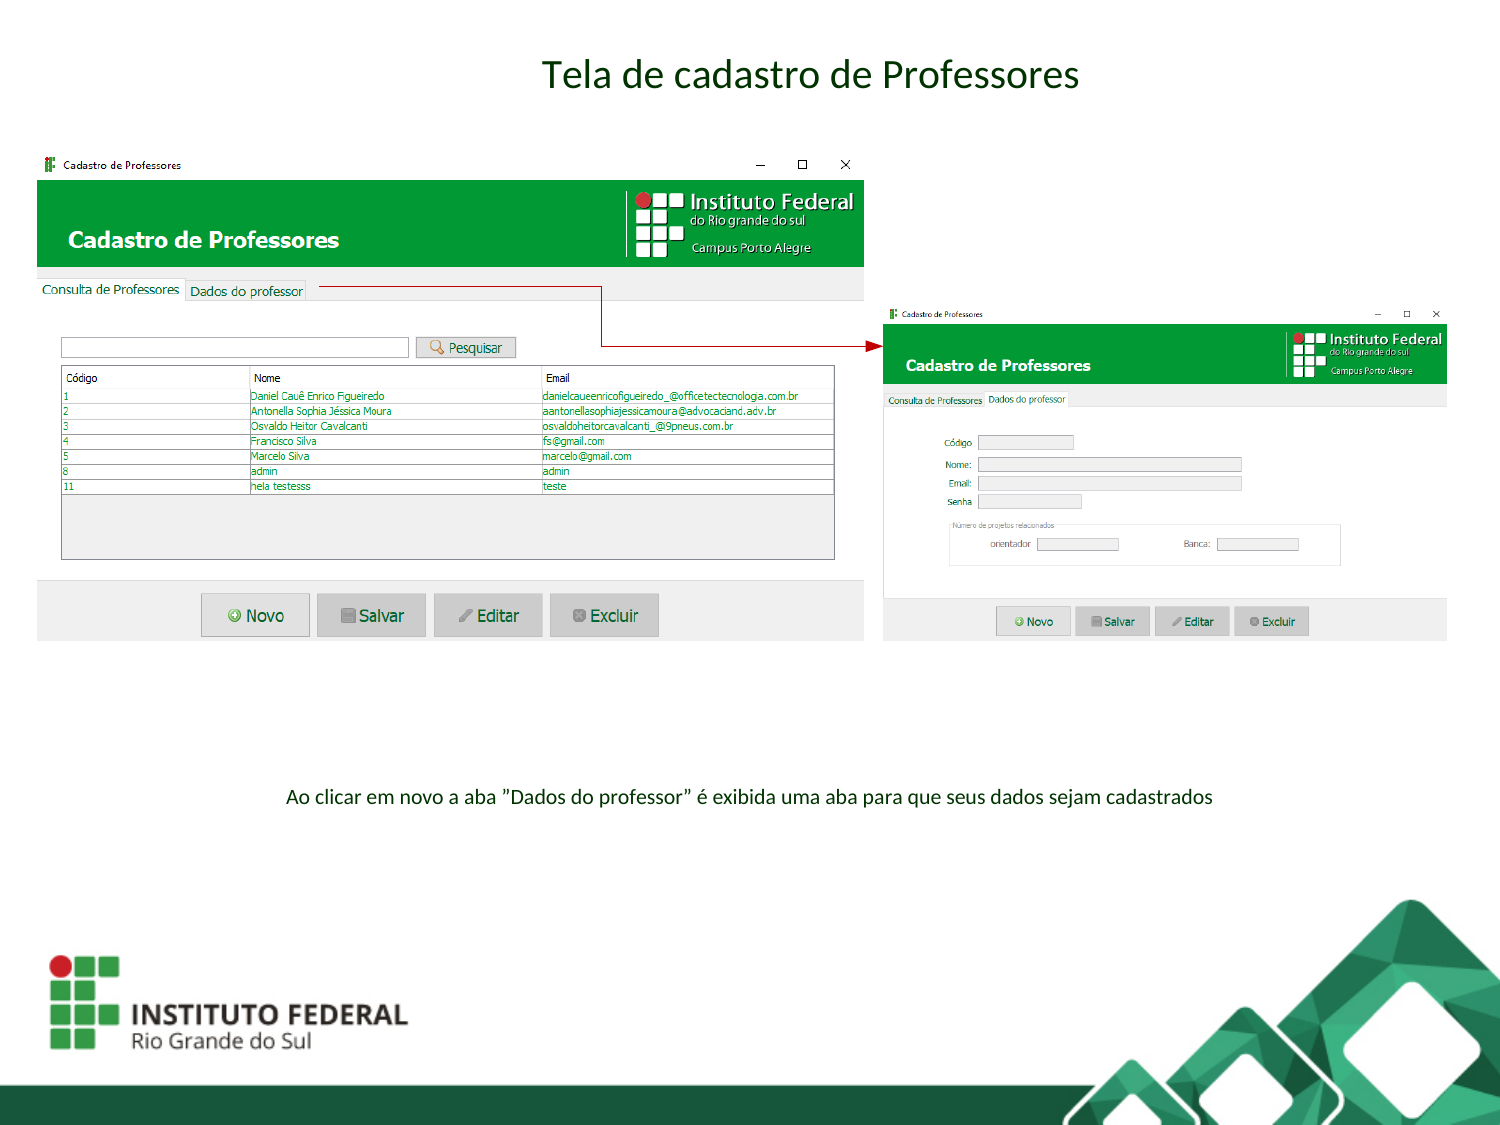

Tela de cadastro de Professores
Ao clicar em novo a aba ”Dados do professor” é exibida uma aba para que seus dados sejam cadastrados